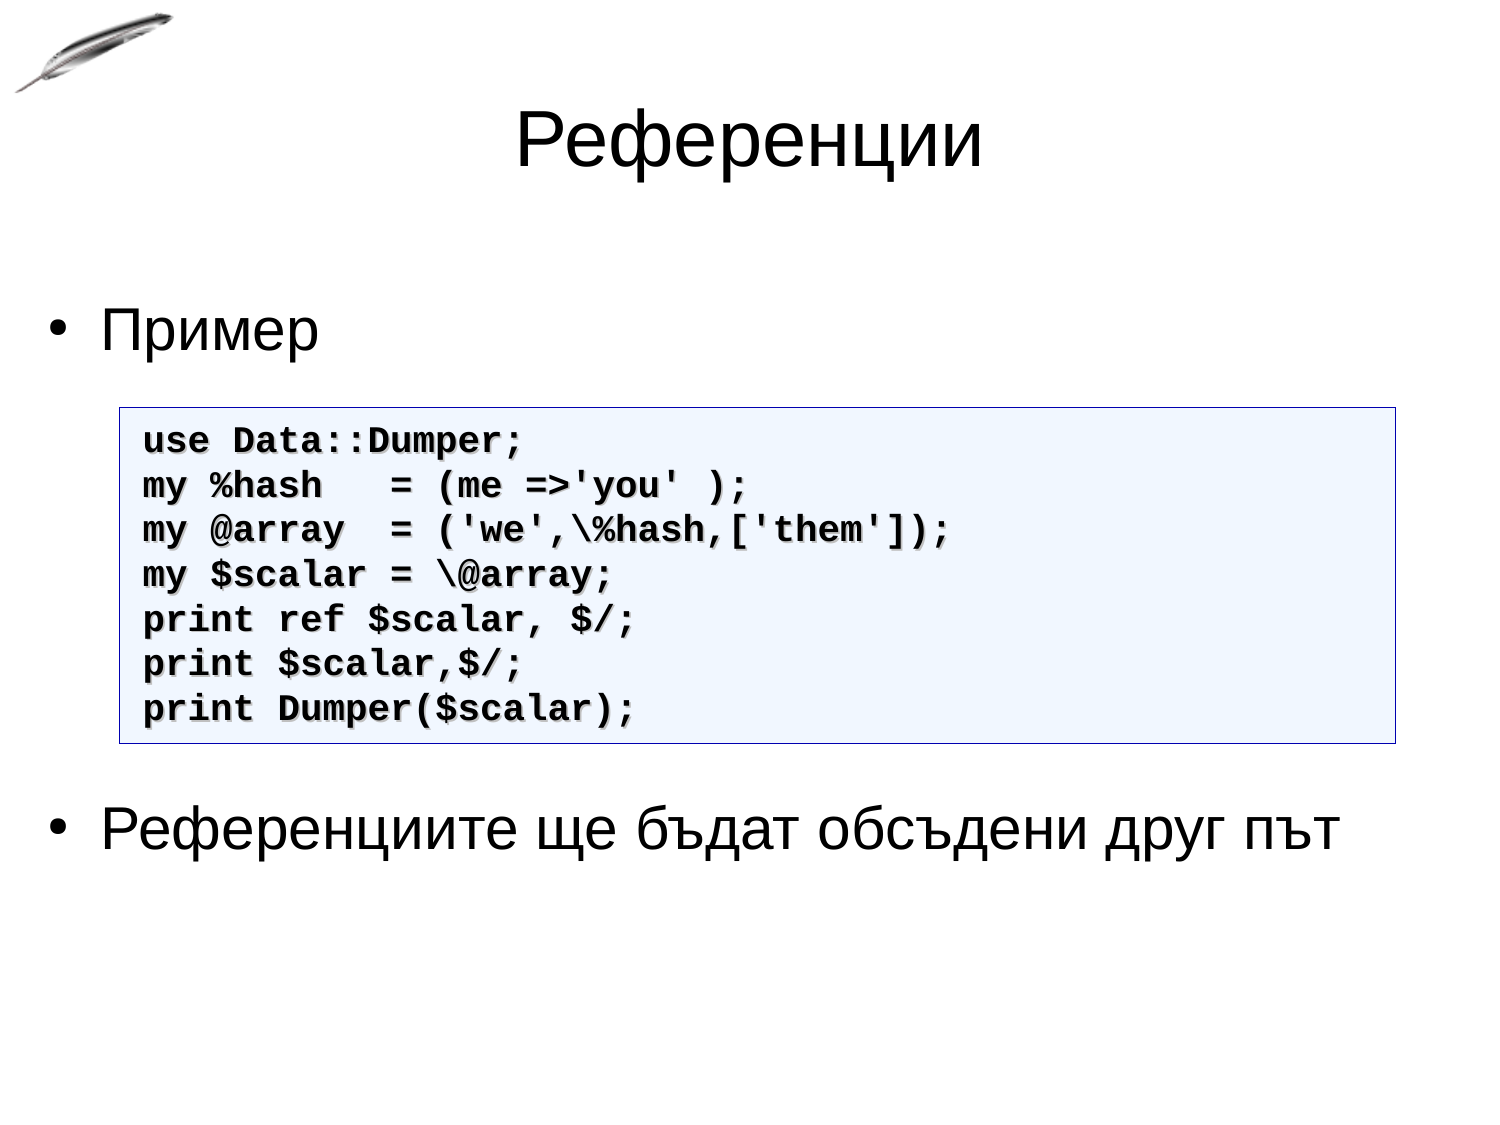

# Референции
Пример
Референциите ще бъдат обсъдени друг път
use Data::Dumper;
my %hash = (me =>'you' );
my @array = ('we',\%hash,['them']);
my $scalar = \@array;
print ref $scalar, $/;
print $scalar,$/;
print Dumper($scalar);